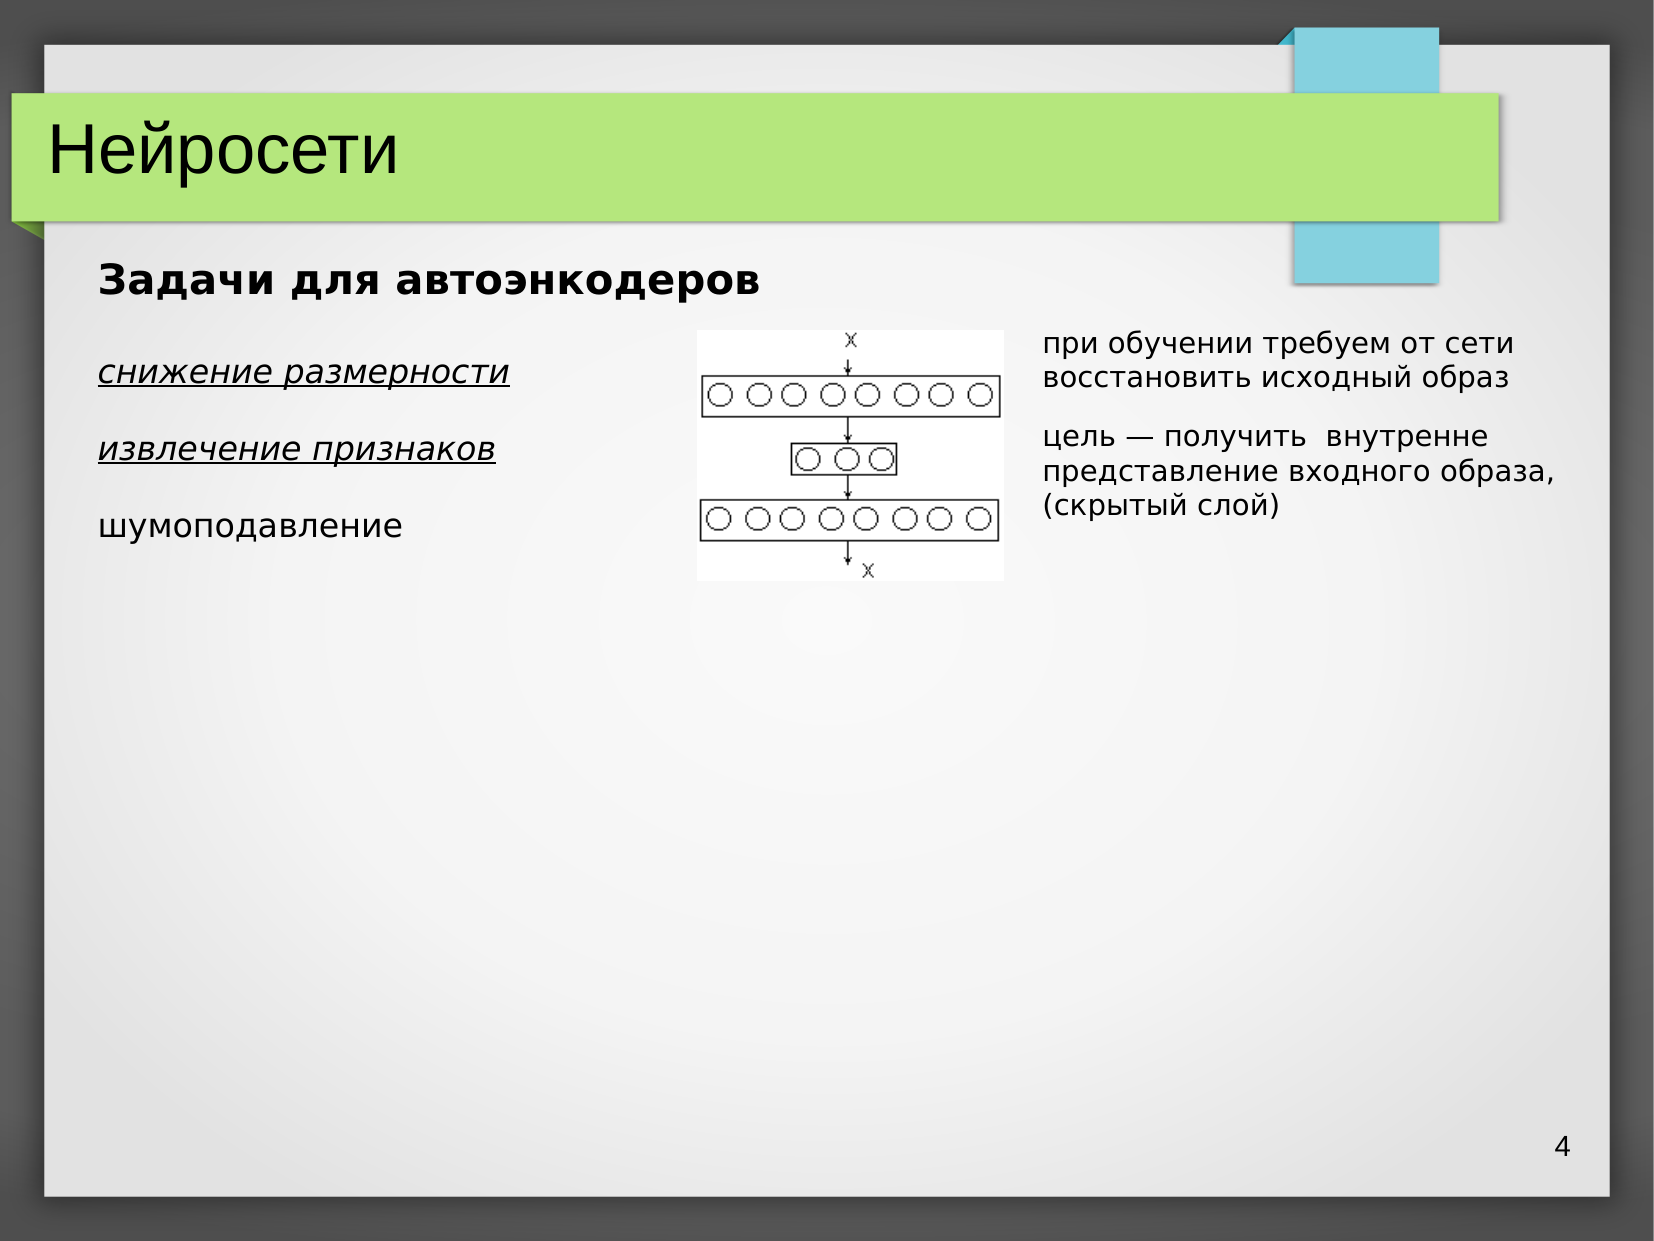

# Нейросети
Задачи для автоэнкодеров
снижение размерности
извлечение признаков
шумоподавление
при обучении требуем от сети восстановить исходный образ
цель — получить внутренне представление входного образа, (скрытый слой)
4